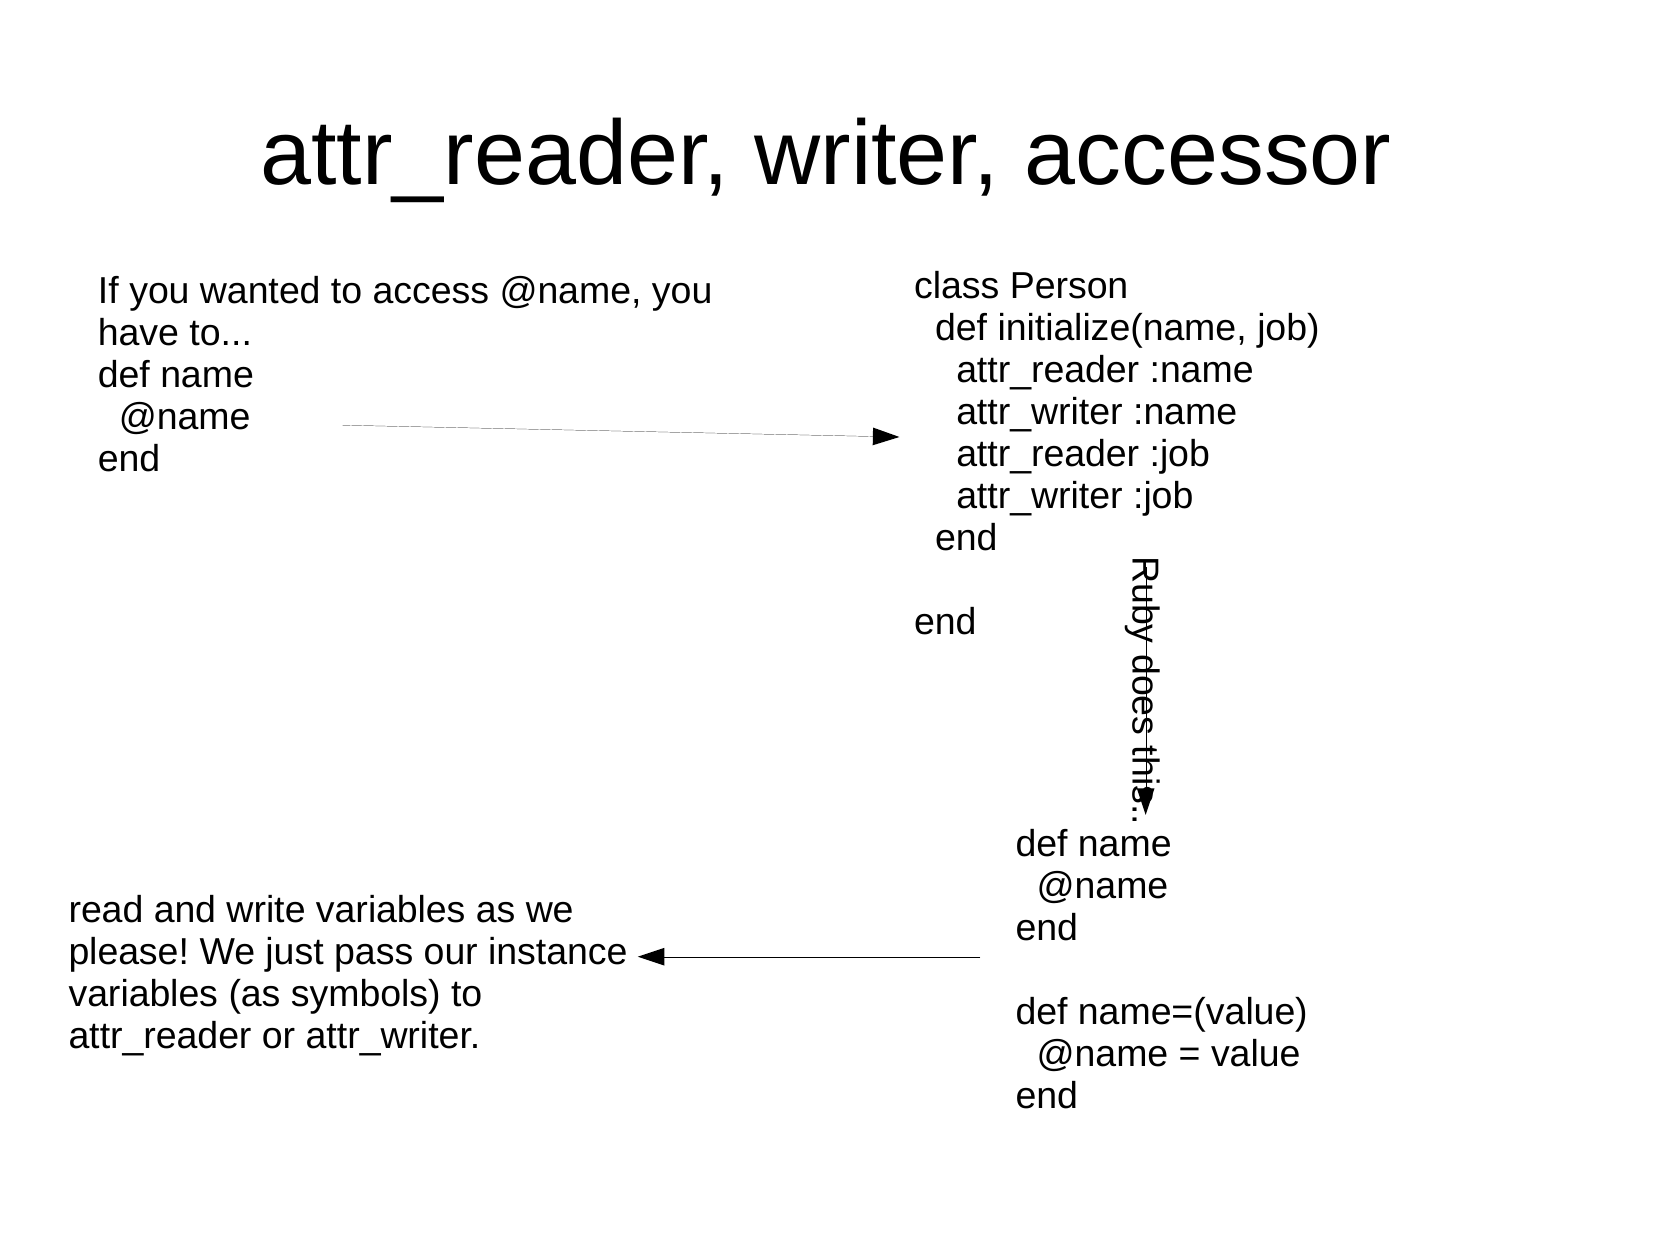

# attr_reader, writer, accessor
class Person
 def initialize(name, job)
 attr_reader :name
 attr_writer :name
 attr_reader :job
 attr_writer :job
 end
end
If you wanted to access @name, you have to...
def name
 @name
end
Ruby does this..
def name
 @name
end
def name=(value)
 @name = value
end
read and write variables as we please! We just pass our instance variables (as symbols) to attr_reader or attr_writer.